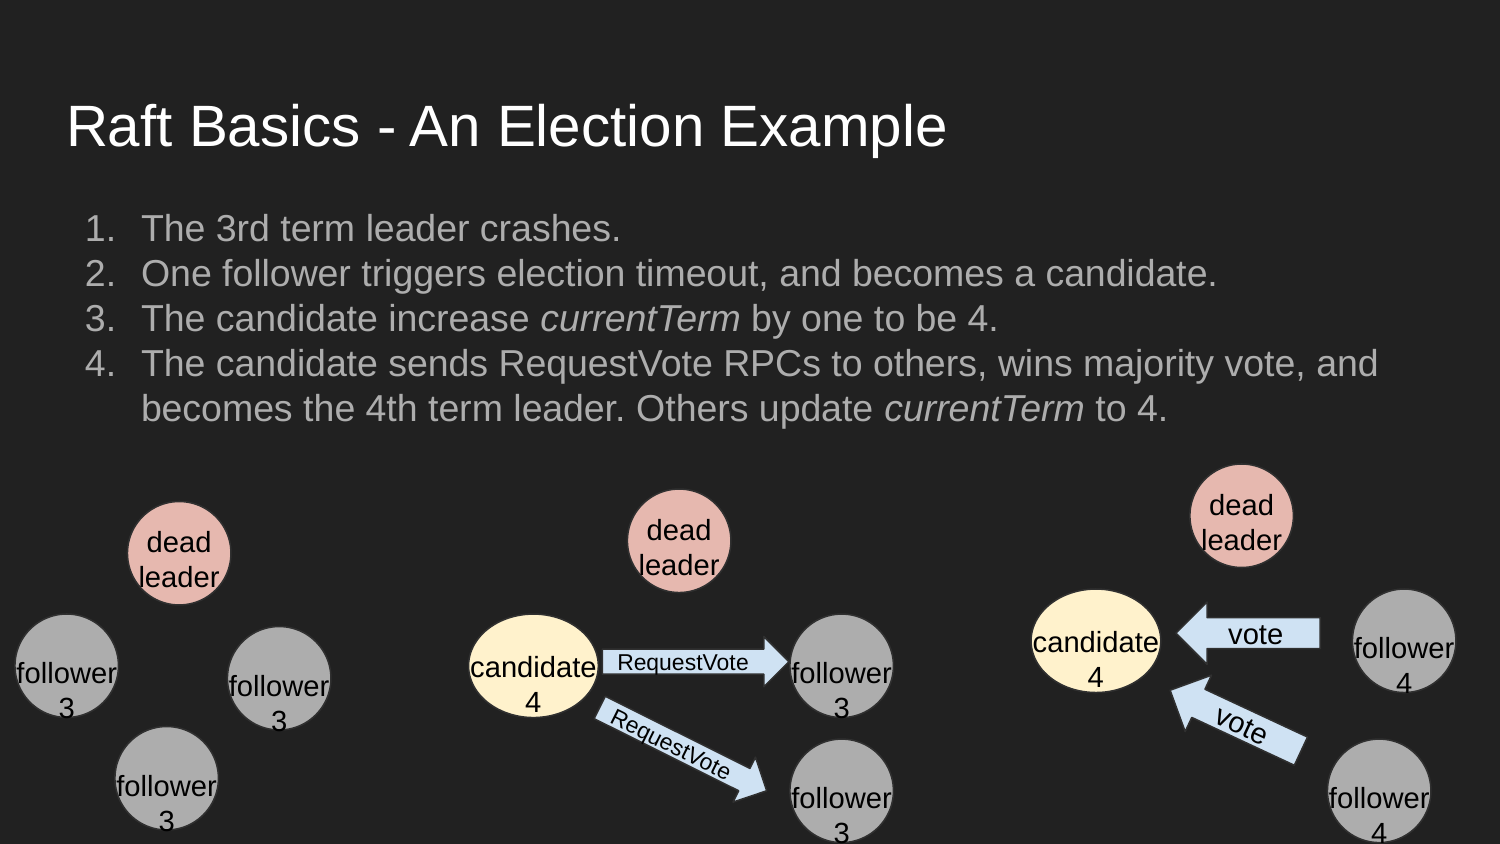

Raft Basics - An Election Example
# The 3rd term leader crashes.
One follower triggers election timeout, and becomes a candidate.
The candidate increase currentTerm by one to be 4.
The candidate sends RequestVote RPCs to others, wins majority vote, and becomes the 4th term leader. Others update currentTerm to 4.
dead
leader
candidate
4
follower
4
vote
vote
follower
4
dead
leader
candidate
4
follower
3
RequestVote
RequestVote
follower
3
dead
leader
follower
3
follower
3
follower
3